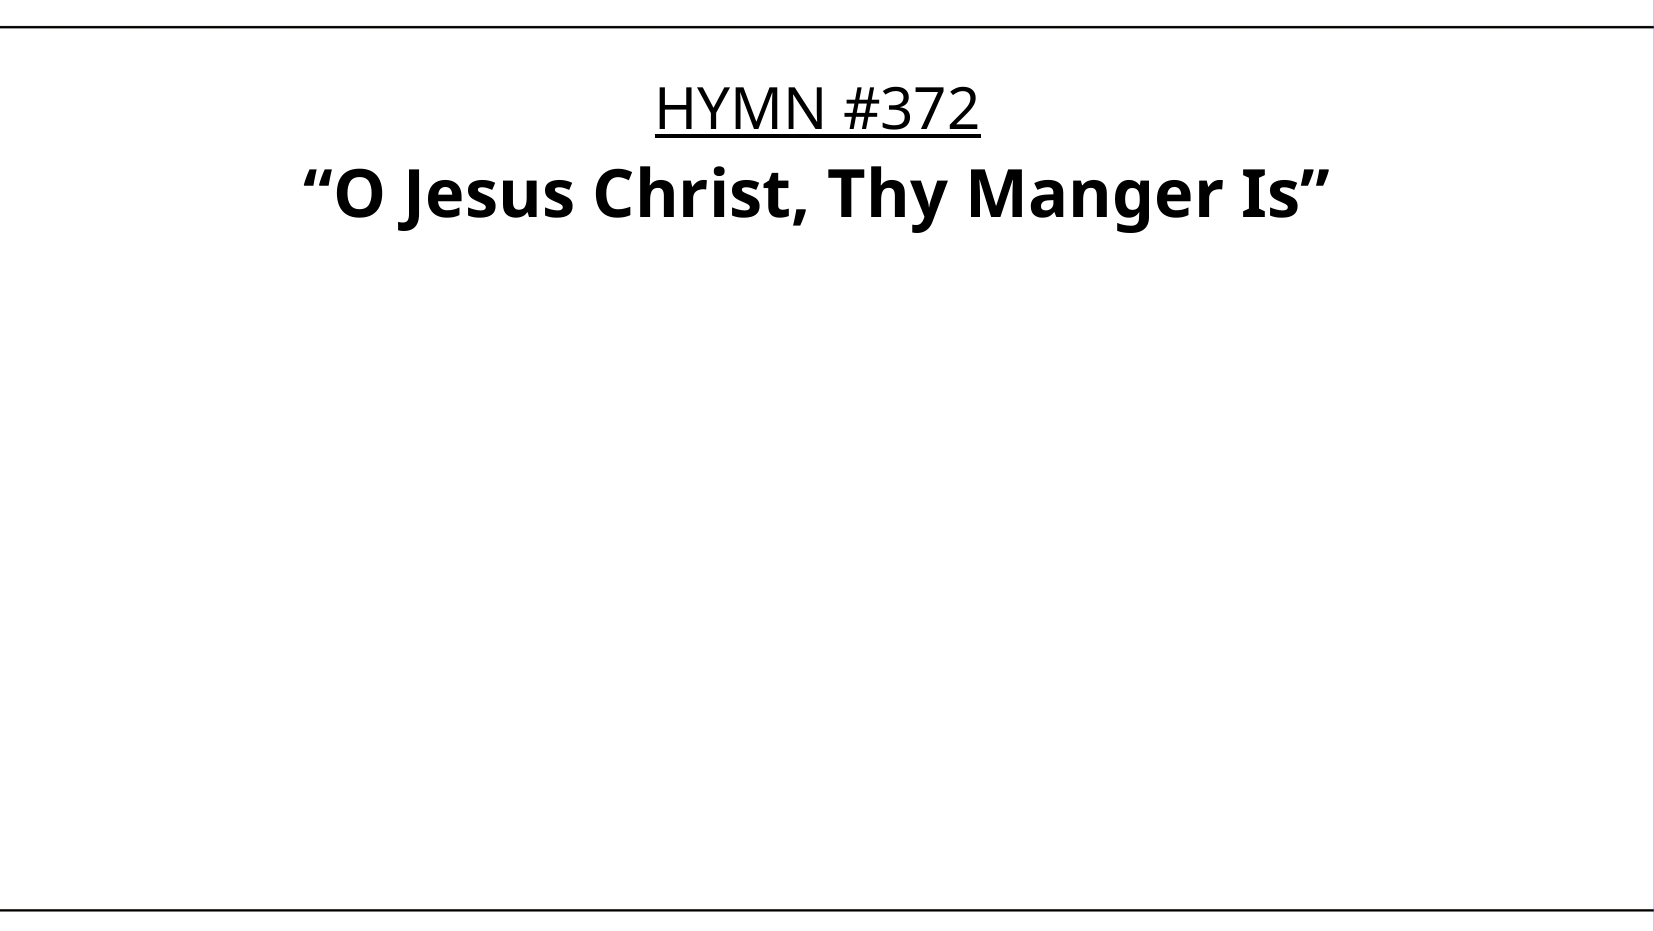

HYMN #372
“O Jesus Christ, Thy Manger Is”